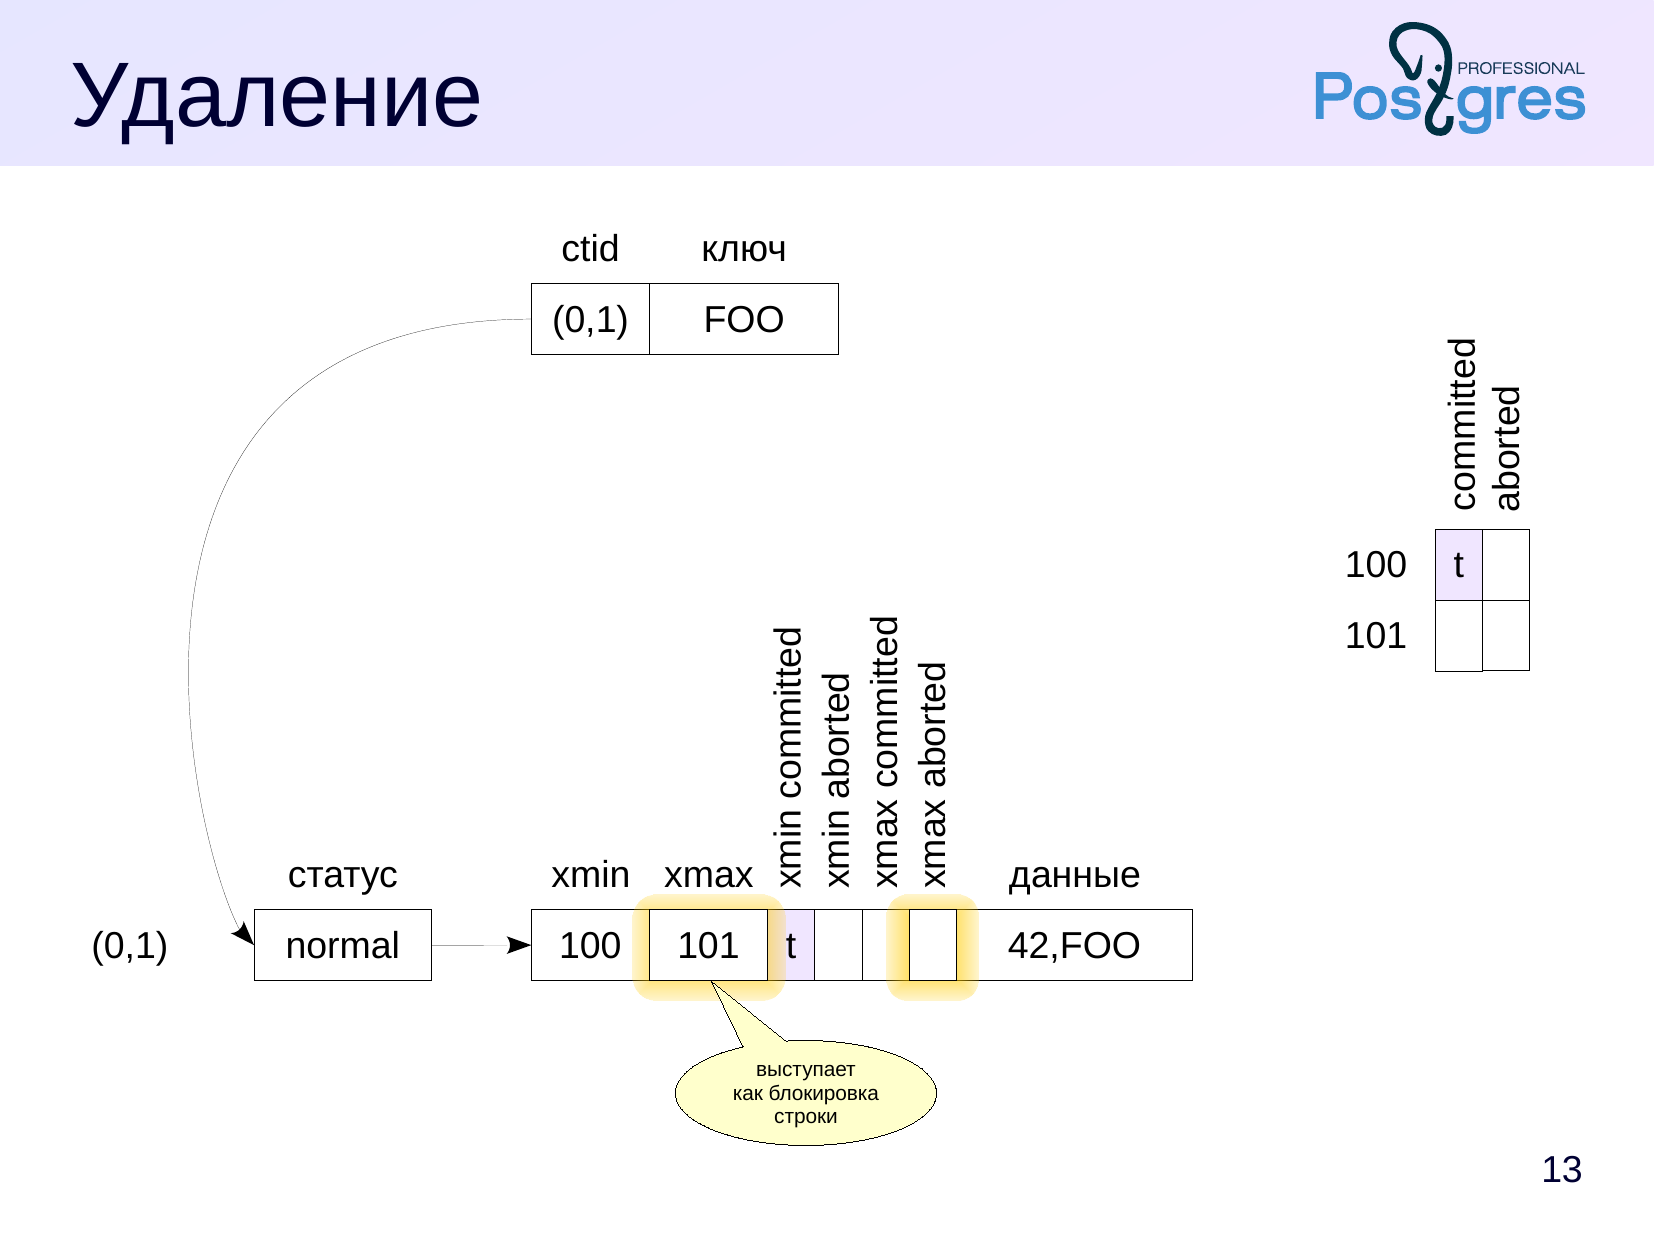

# Удаление
ctid
ключ
(0,1)
FOO
committed
aborted
100
t
101
xmax aborted
xmax committed
xmin committed
xmin aborted
xmin
xmax
данные
статус
100
101
t
42,FOO
(0,1)
normal
выступает
как блокировка
строки